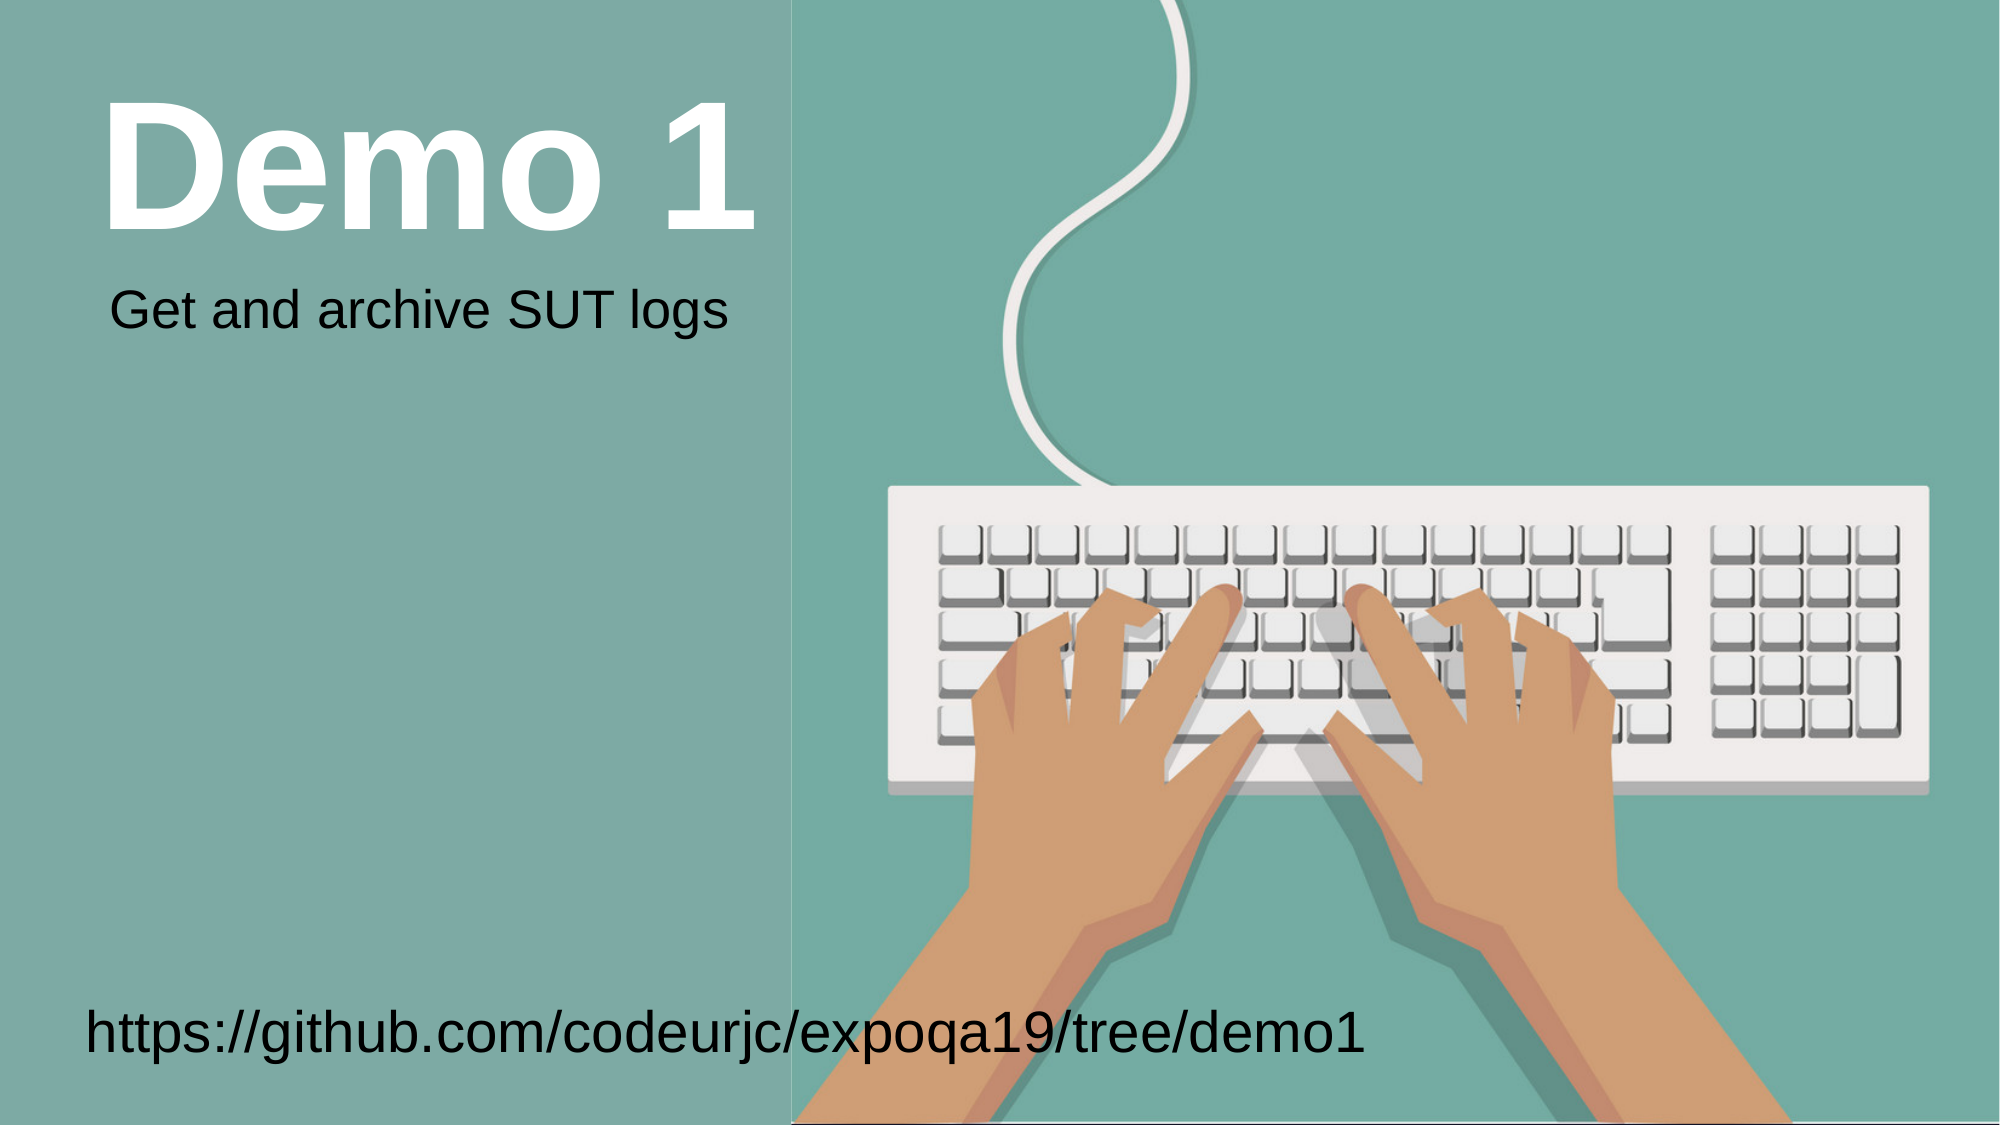

# Demo 1
Get and archive SUT logs
https://github.com/codeurjc/expoqa19/tree/demo1